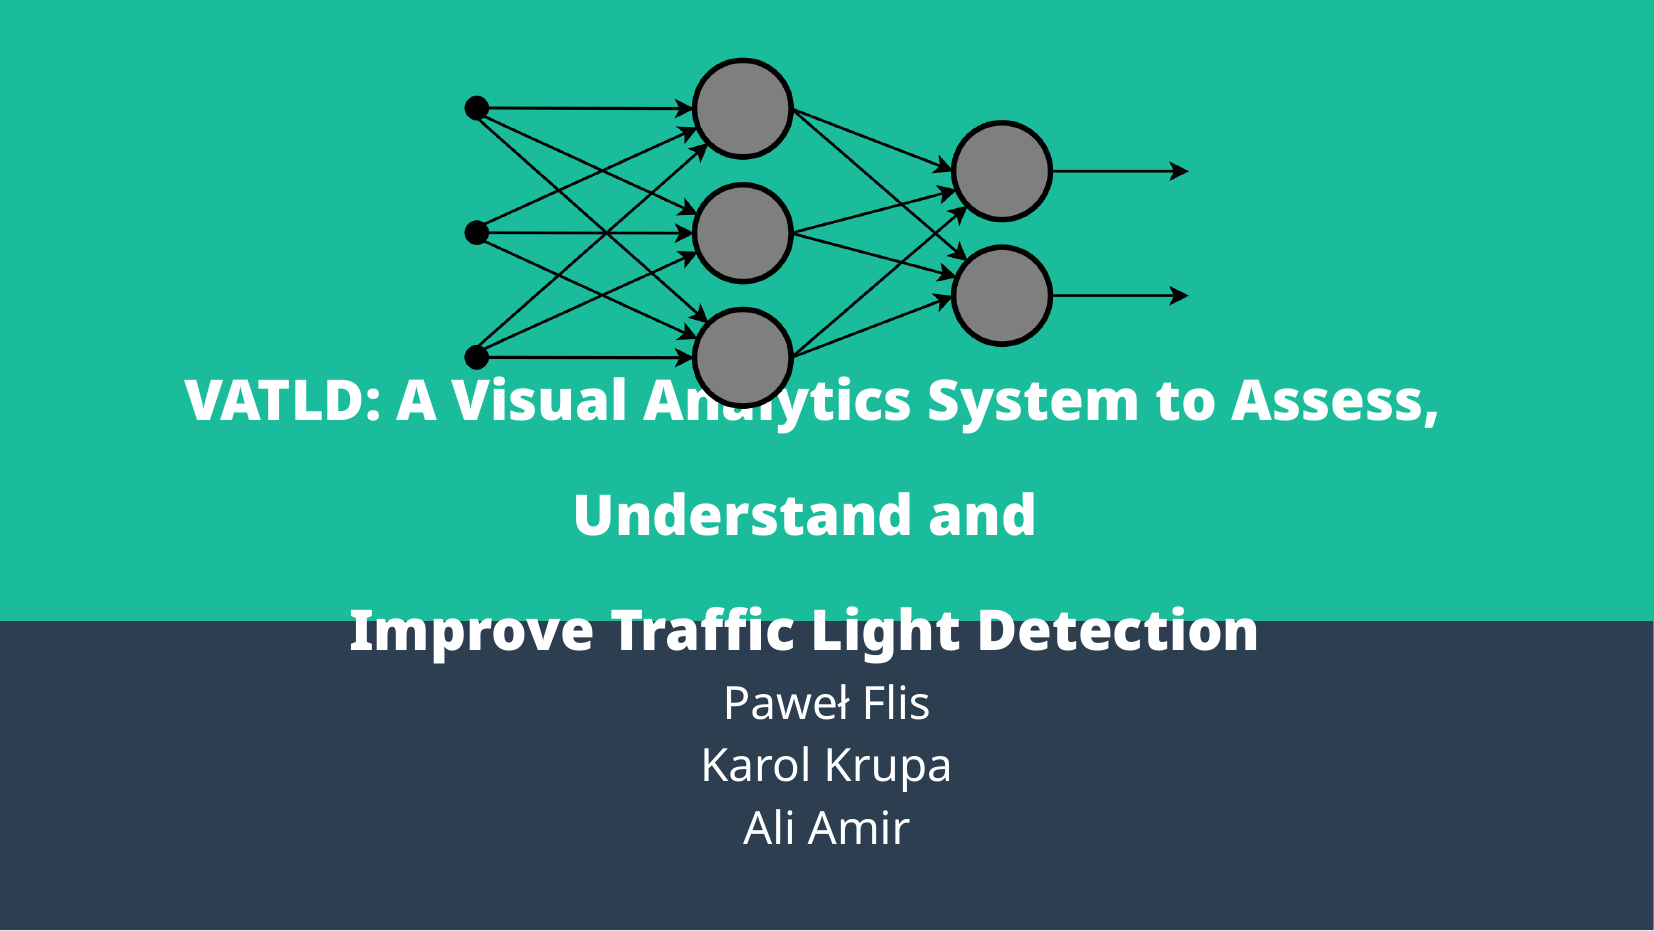

# VATLD: A Visual Analytics System to Assess, Understand and Improve Traffic Light Detection
Paweł Flis
Karol Krupa
Ali Amir